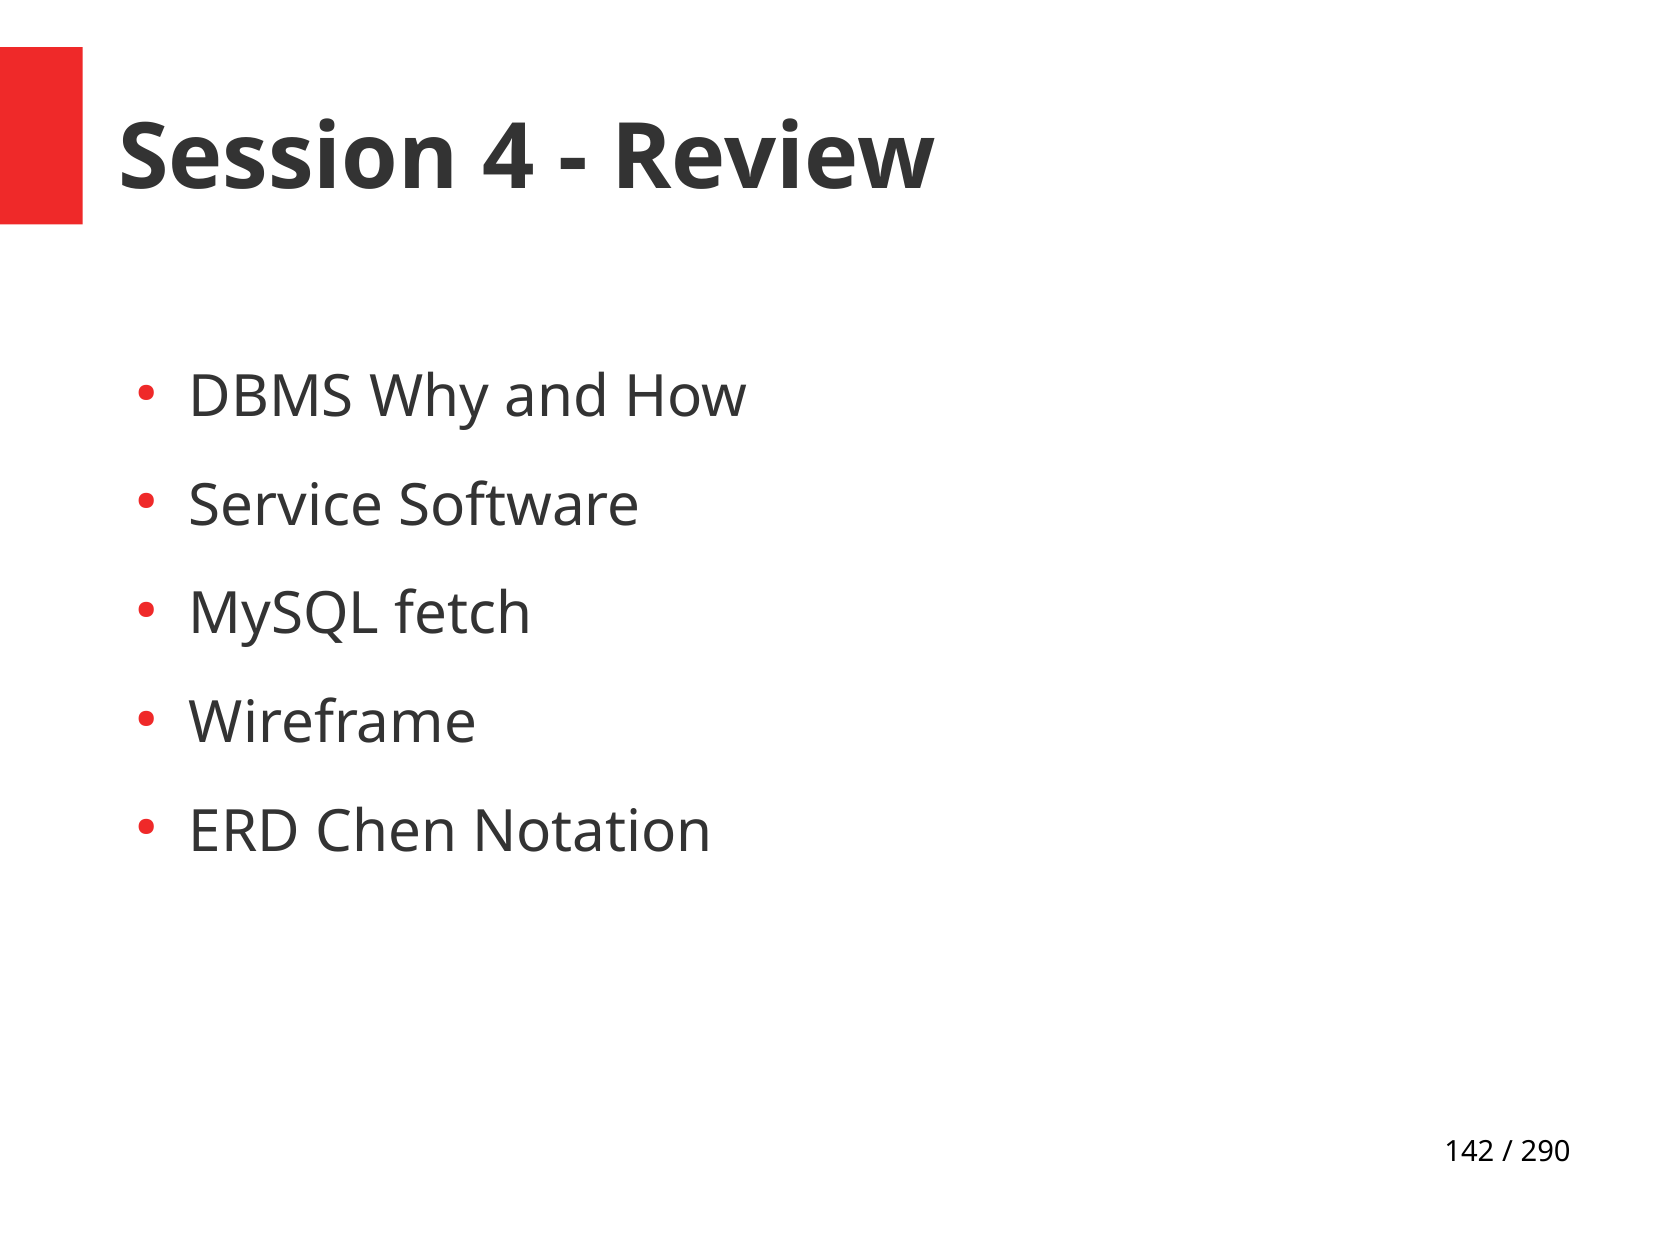

# Session 4 - Review
DBMS Why and How
Service Software
MySQL fetch
Wireframe
ERD Chen Notation
142